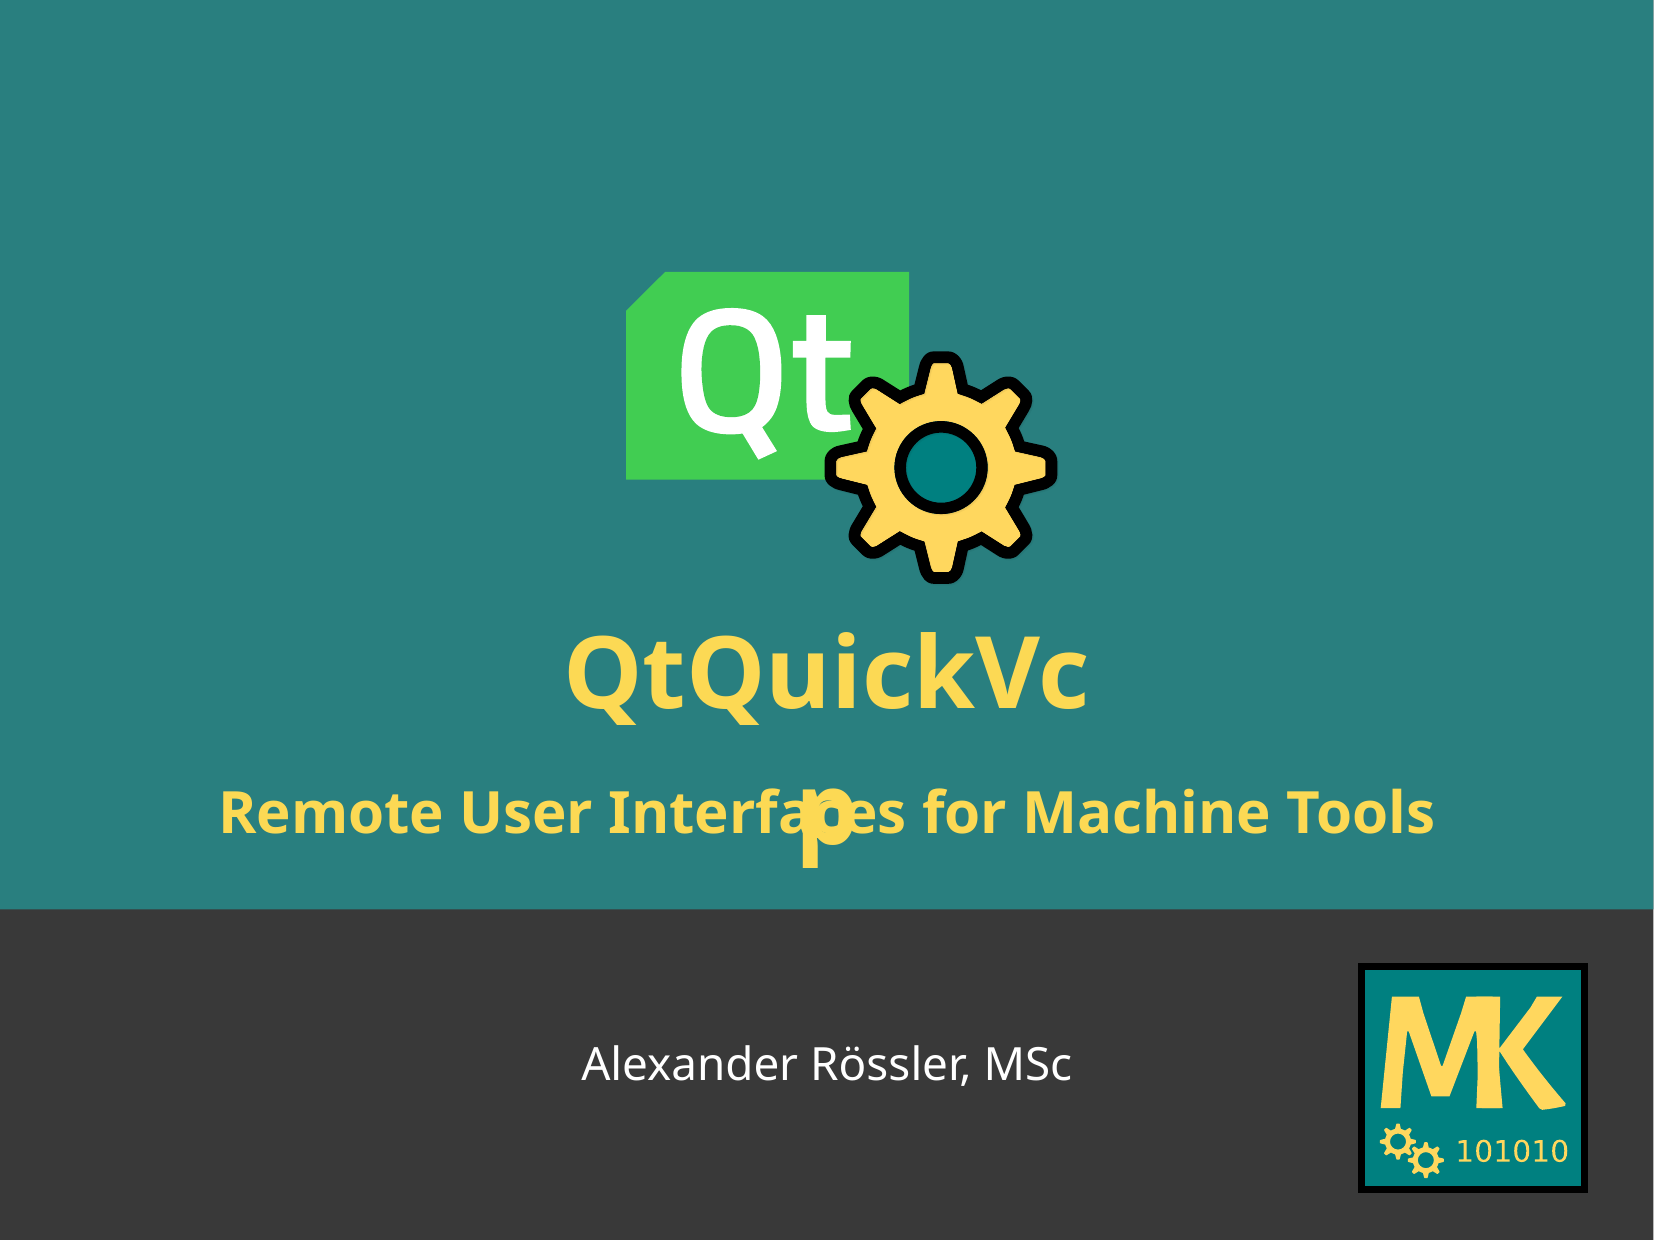

# Remote User Interfaces for Machine Tools
Alexander Rössler, MSc